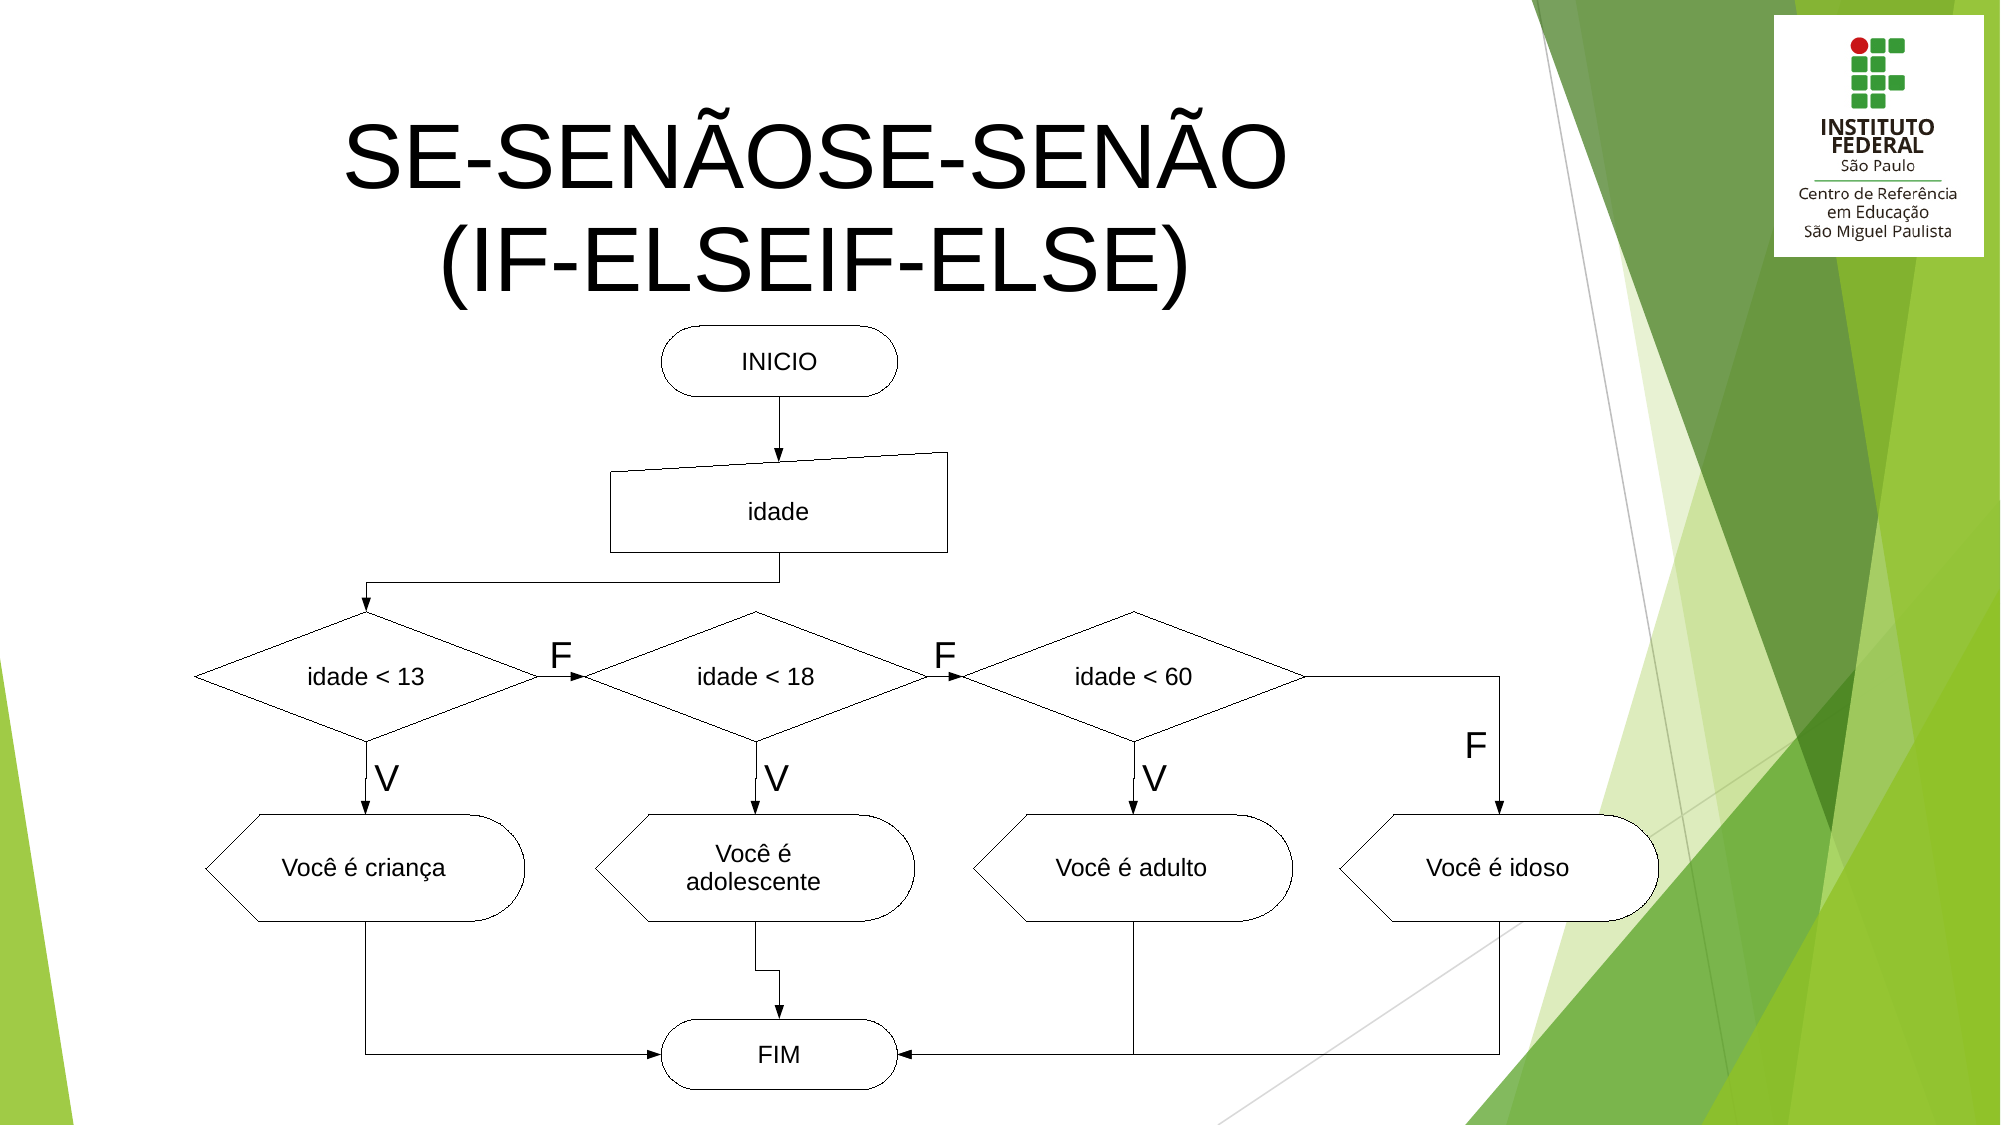

# SE-SENÃOSE-SENÃO (IF-ELSEIF-ELSE)
INICIO
idade
idade < 13
idade < 18
idade < 60
Você é criança
Você é adolescente
Você é adulto
Você é idoso
FIM